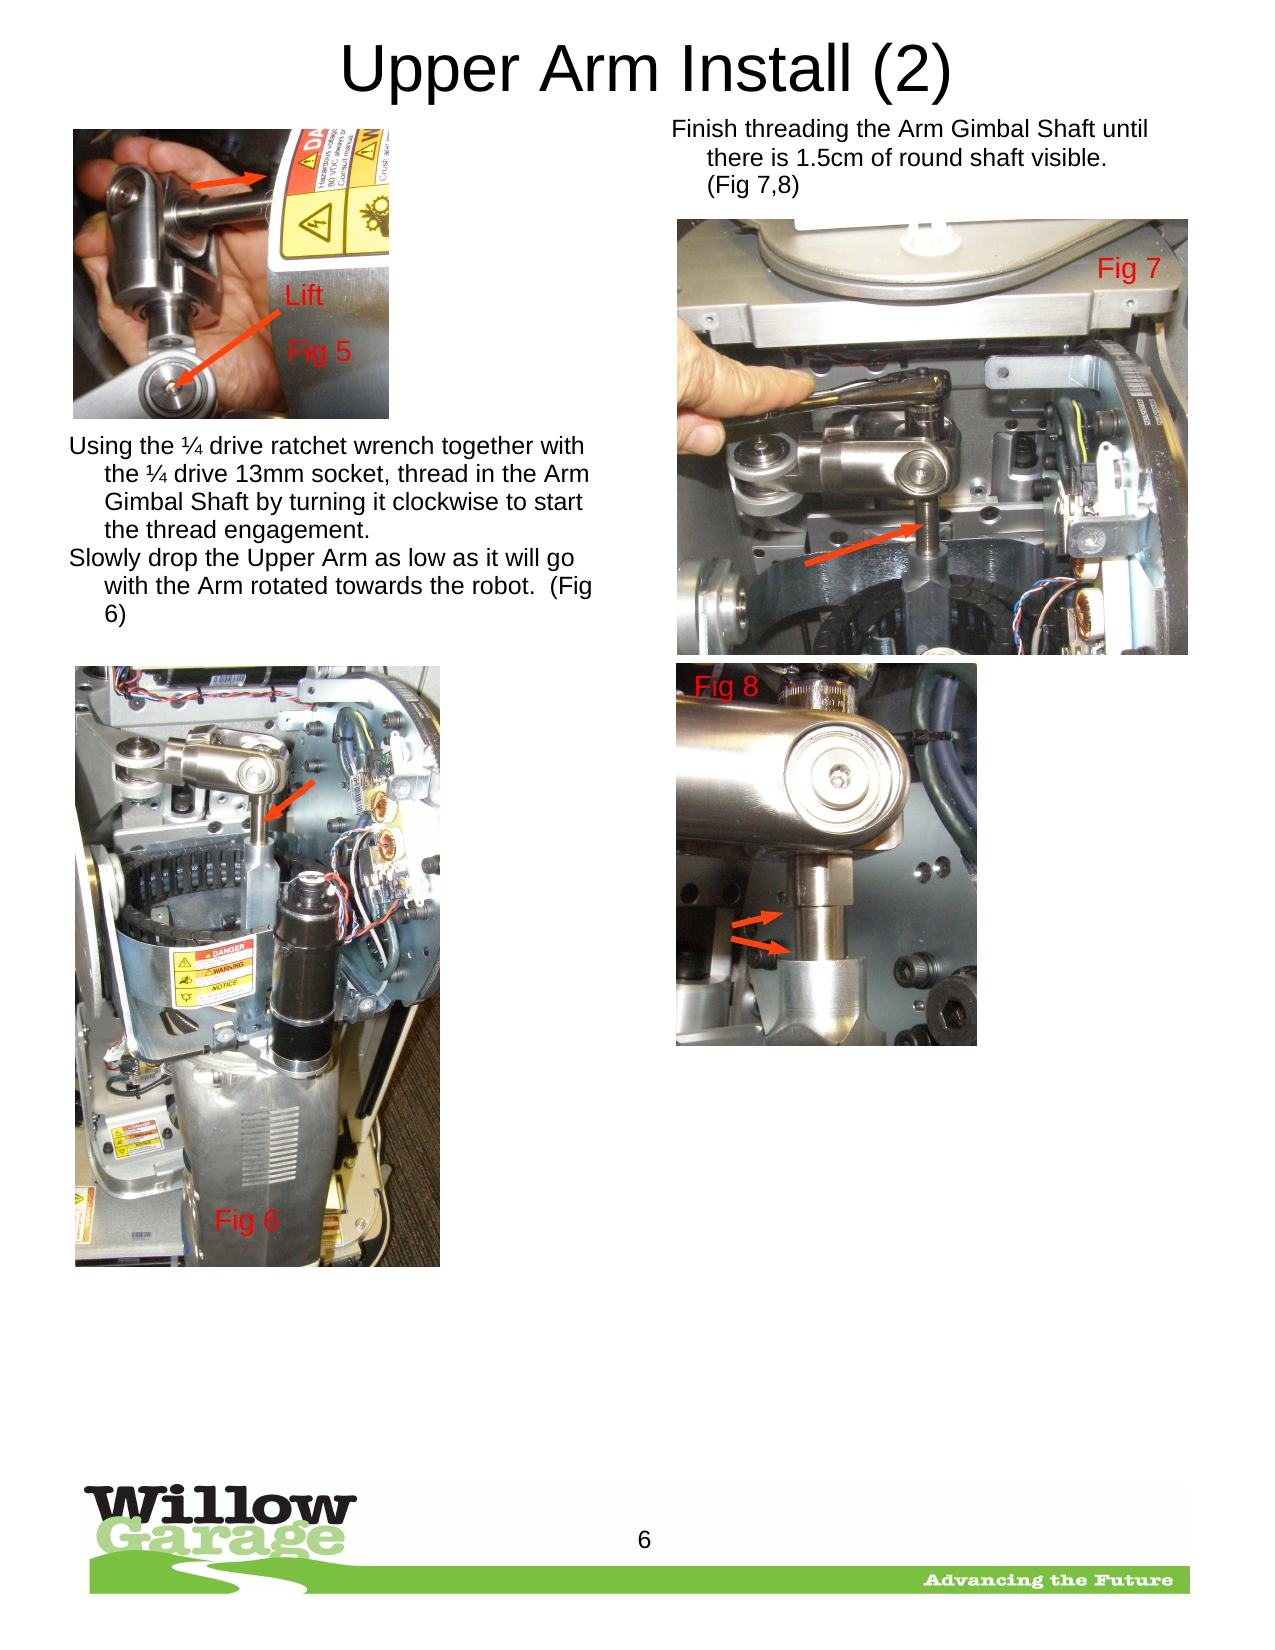

# Upper Arm Install (2)
Finish threading the Arm Gimbal Shaft until there is 1.5cm of round shaft visible.
(Fig 7,8)
Fig 7
Lift
Fig 5
Using the ¼ drive ratchet wrench together with the ¼ drive 13mm socket, thread in the Arm Gimbal Shaft by turning it clockwise to start the thread engagement.
Slowly drop the Upper Arm as low as it will go with the Arm rotated towards the robot. (Fig 6)
Fig 8
Fig 6
6